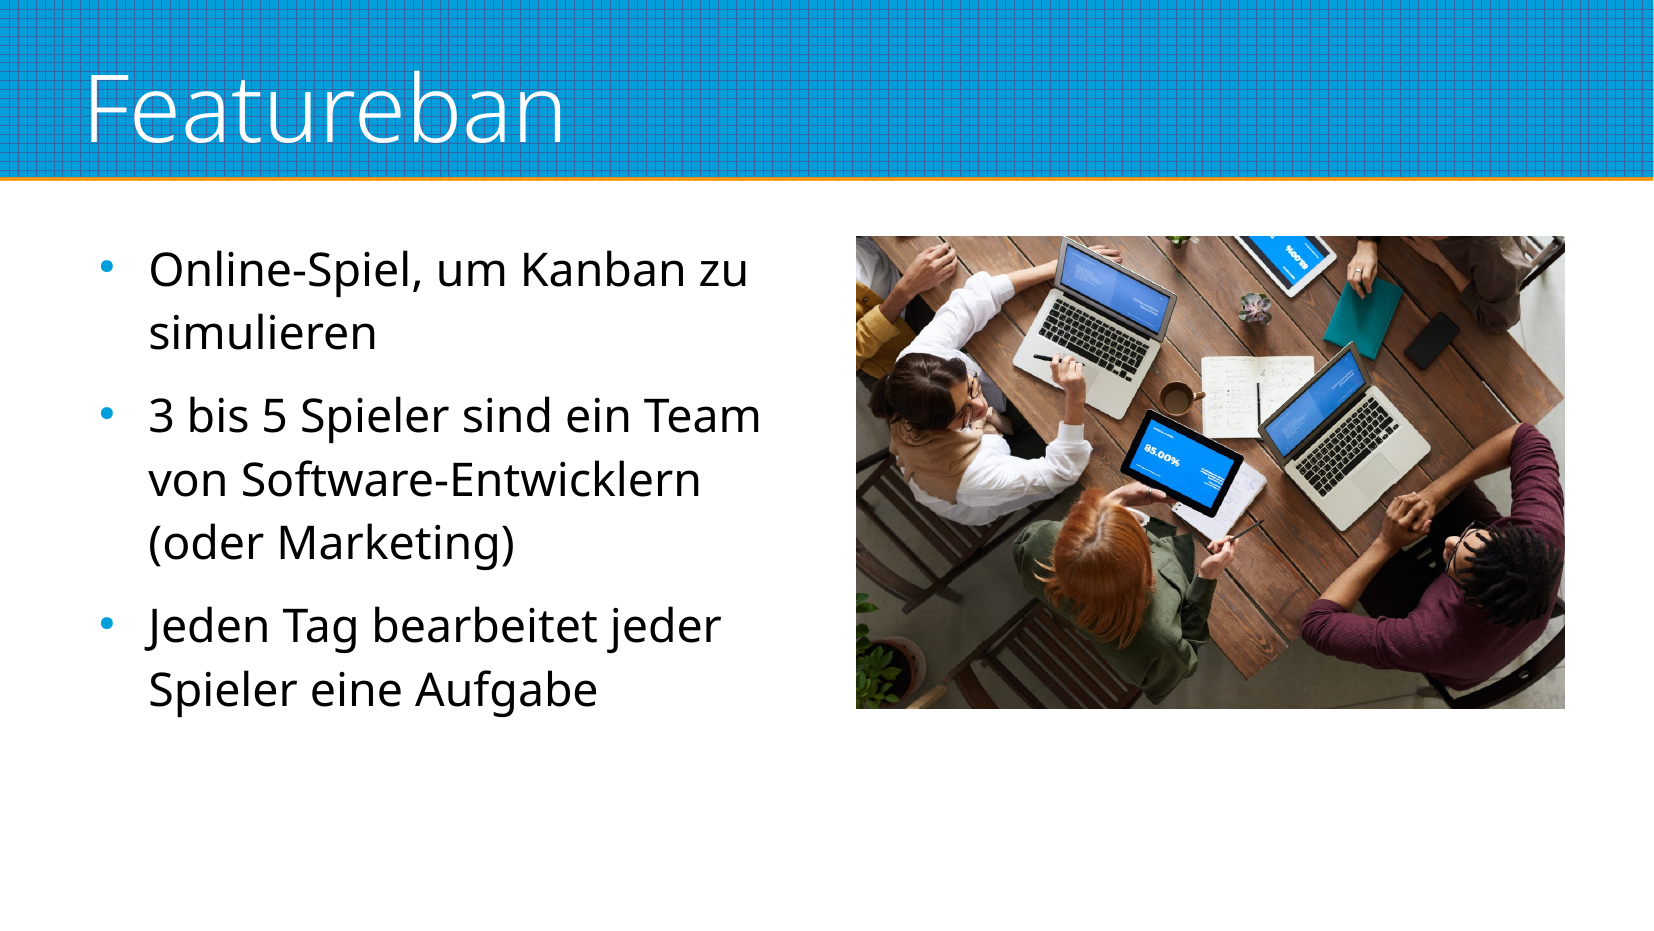

# Featureban
Online-Spiel, um Kanban zu simulieren
3 bis 5 Spieler sind ein Team von Software-Entwicklern (oder Marketing)
Jeden Tag bearbeitet jeder Spieler eine Aufgabe